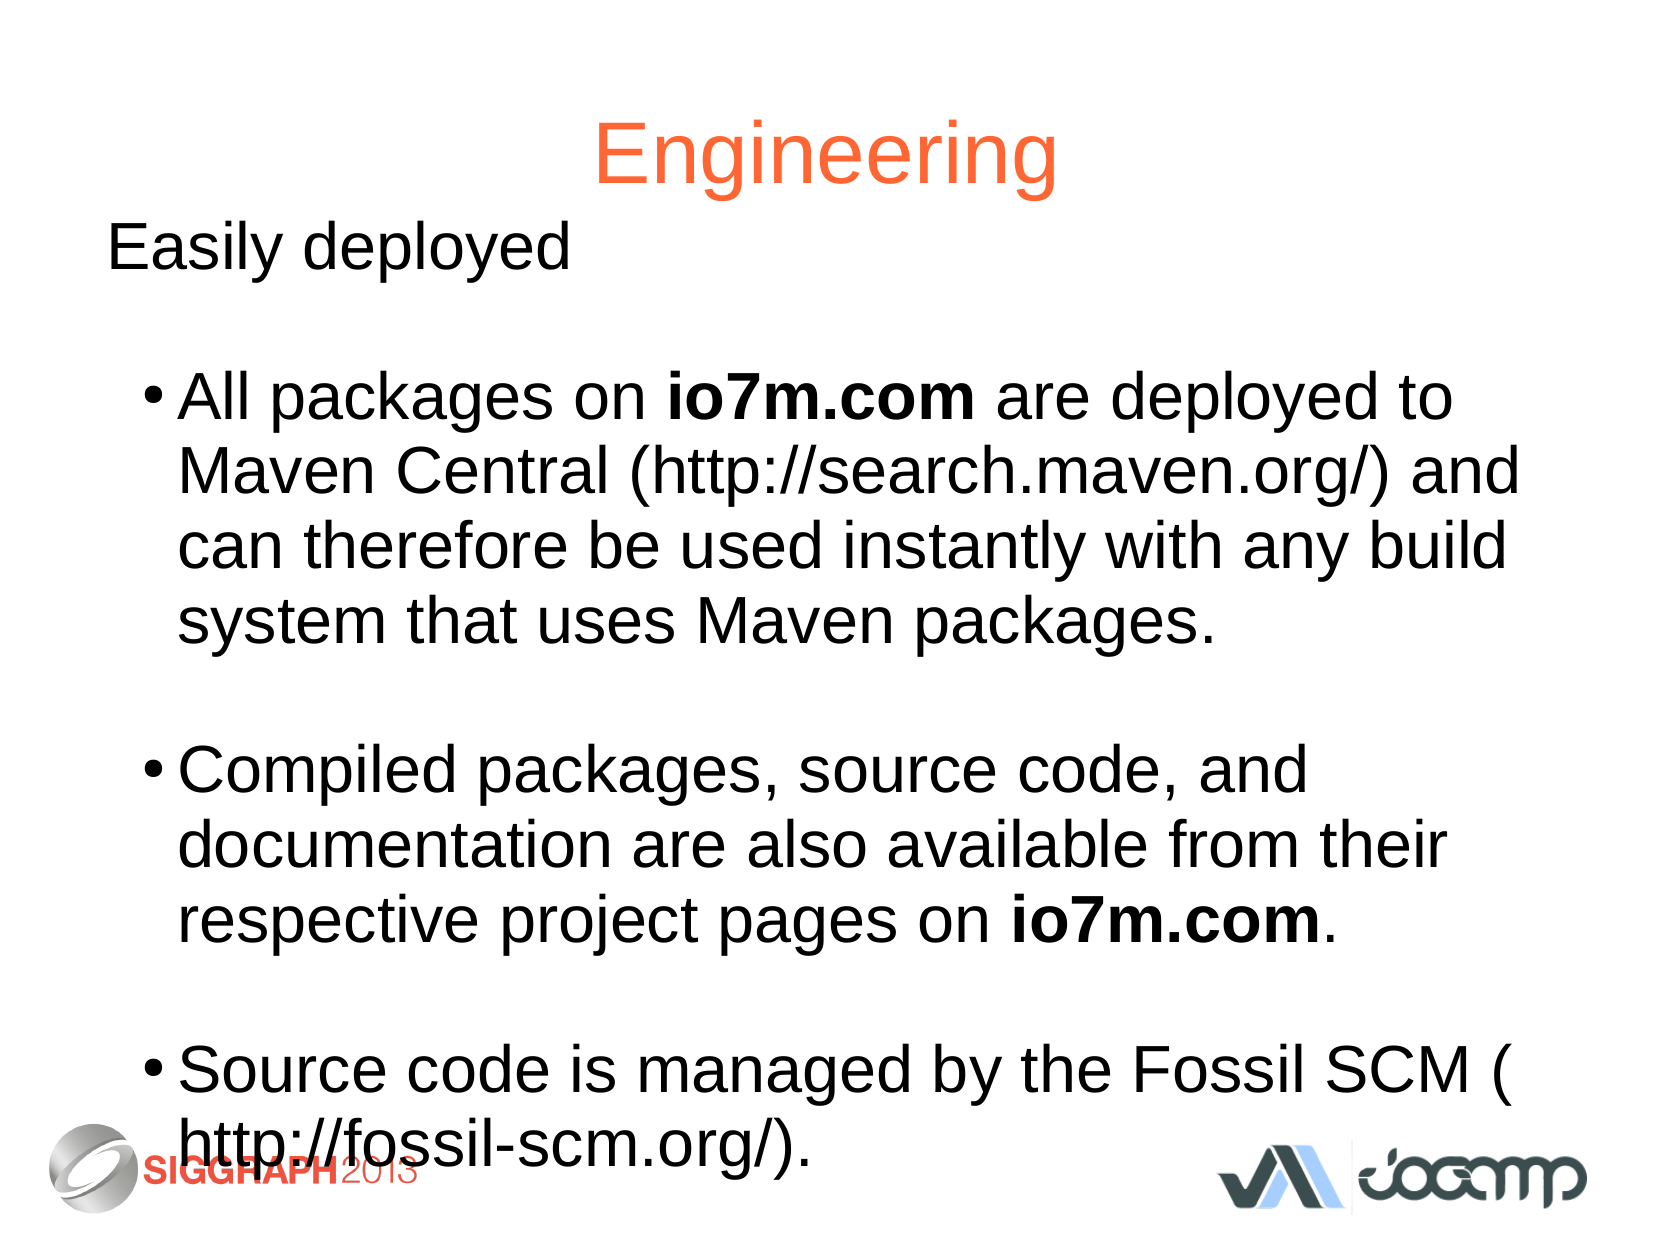

# Engineering
Easily deployed
All packages on io7m.com are deployed to Maven Central (http://search.maven.org/) and can therefore be used instantly with any build system that uses Maven packages.
Compiled packages, source code, and documentation are also available from their respective project pages on io7m.com.
Source code is managed by the Fossil SCM (http://fossil-scm.org/).